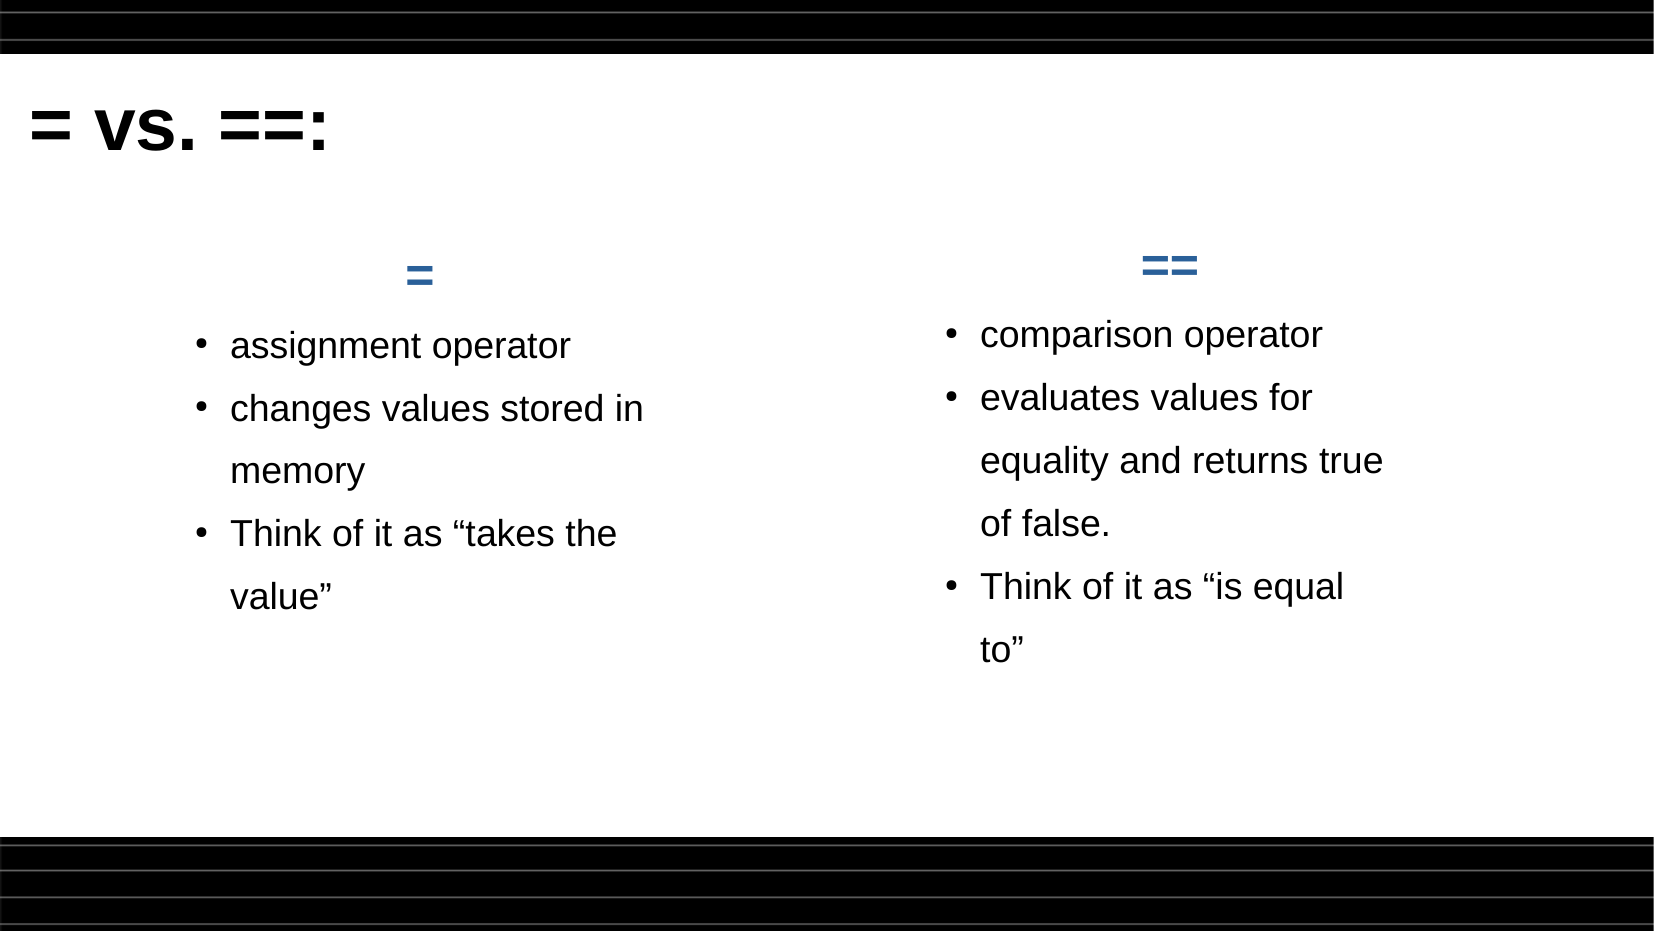

= vs. ==:
==
comparison operator
evaluates values for equality and returns true of false.
Think of it as “is equal to”
=
assignment operator
changes values stored in memory
Think of it as “takes the value”